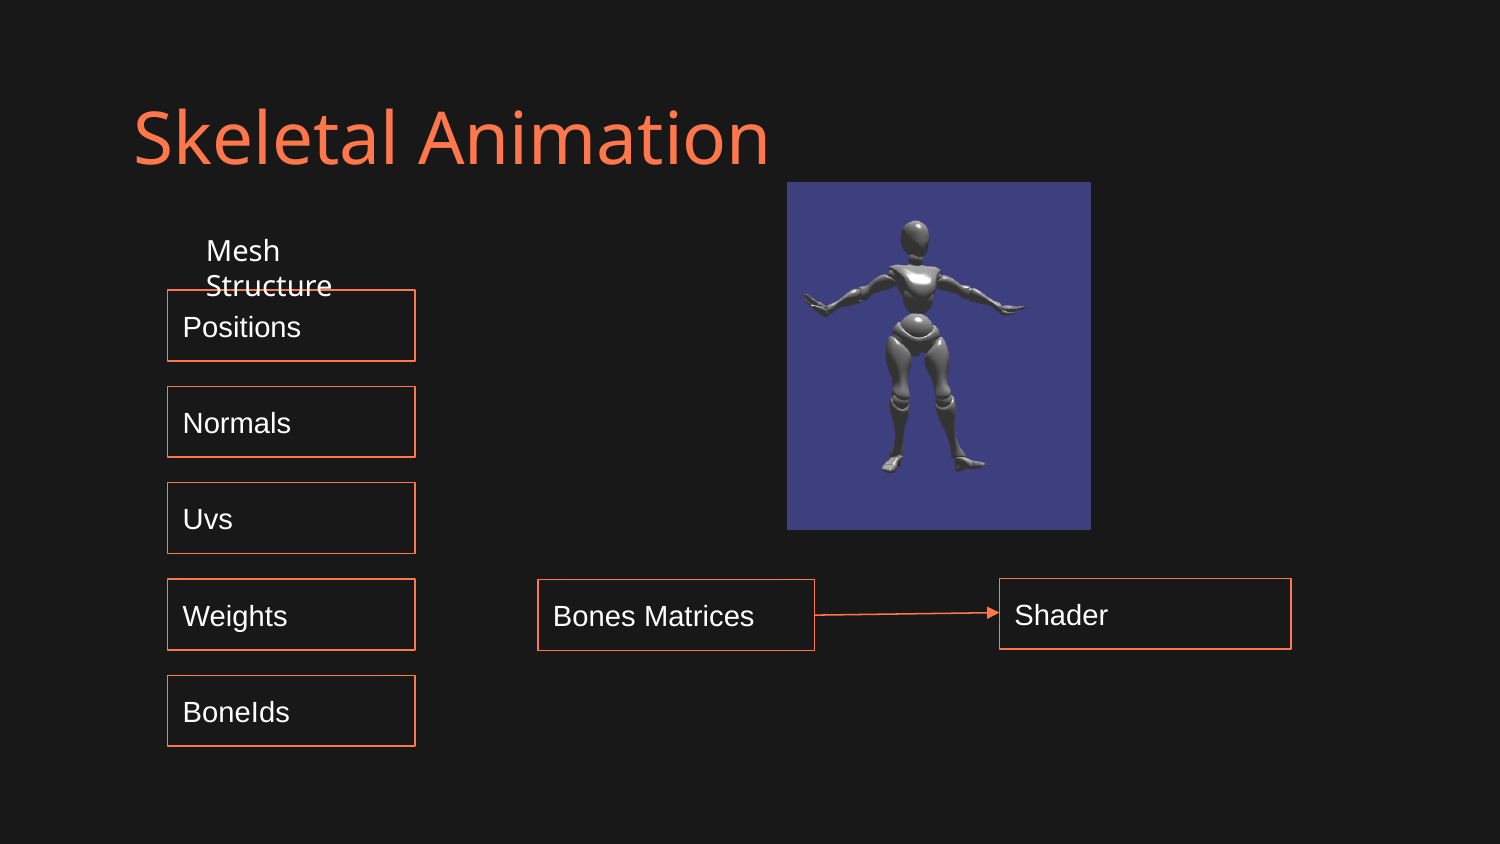

# Skeletal Animation
Mesh Structure
Positions
Normals
Uvs
Shader
Weights
Bones Matrices
BoneIds